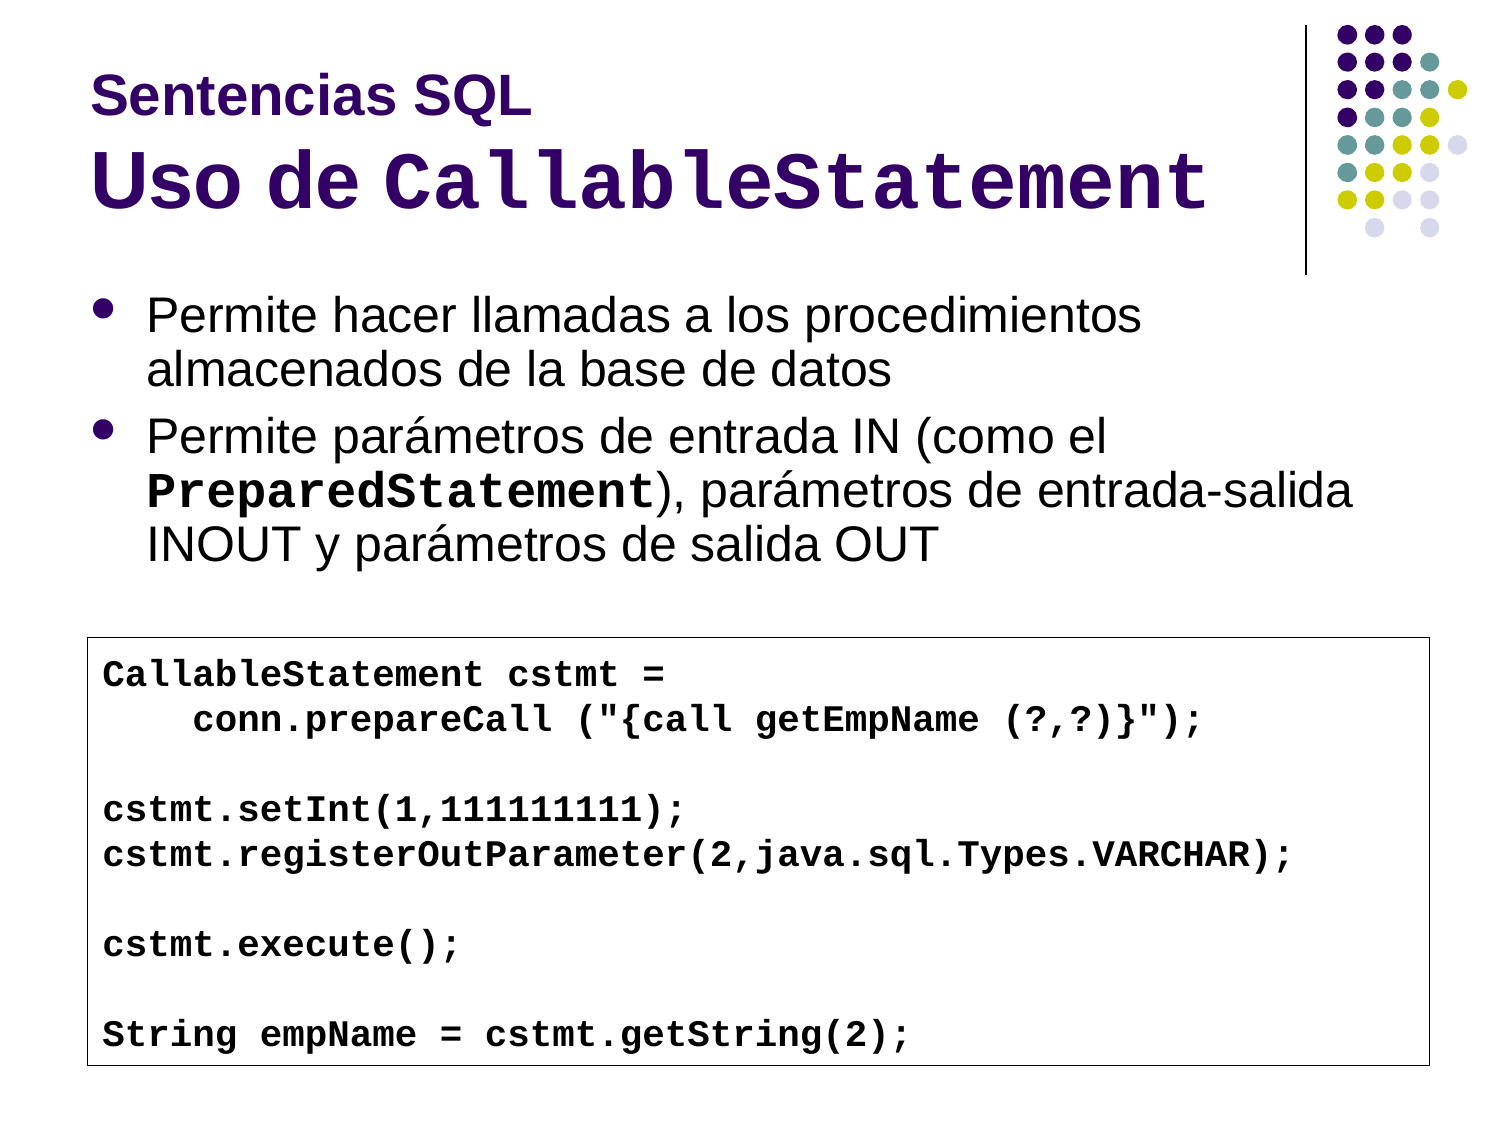

# Sentencias SQL Uso de CallableStatement
Permite hacer llamadas a los procedimientos almacenados de la base de datos
Permite parámetros de entrada IN (como el PreparedStatement), parámetros de entrada-salida INOUT y parámetros de salida OUT
CallableStatement cstmt =
 conn.prepareCall ("{call getEmpName (?,?)}");
cstmt.setInt(1,111111111);
cstmt.registerOutParameter(2,java.sql.Types.VARCHAR);
cstmt.execute();
String empName = cstmt.getString(2);